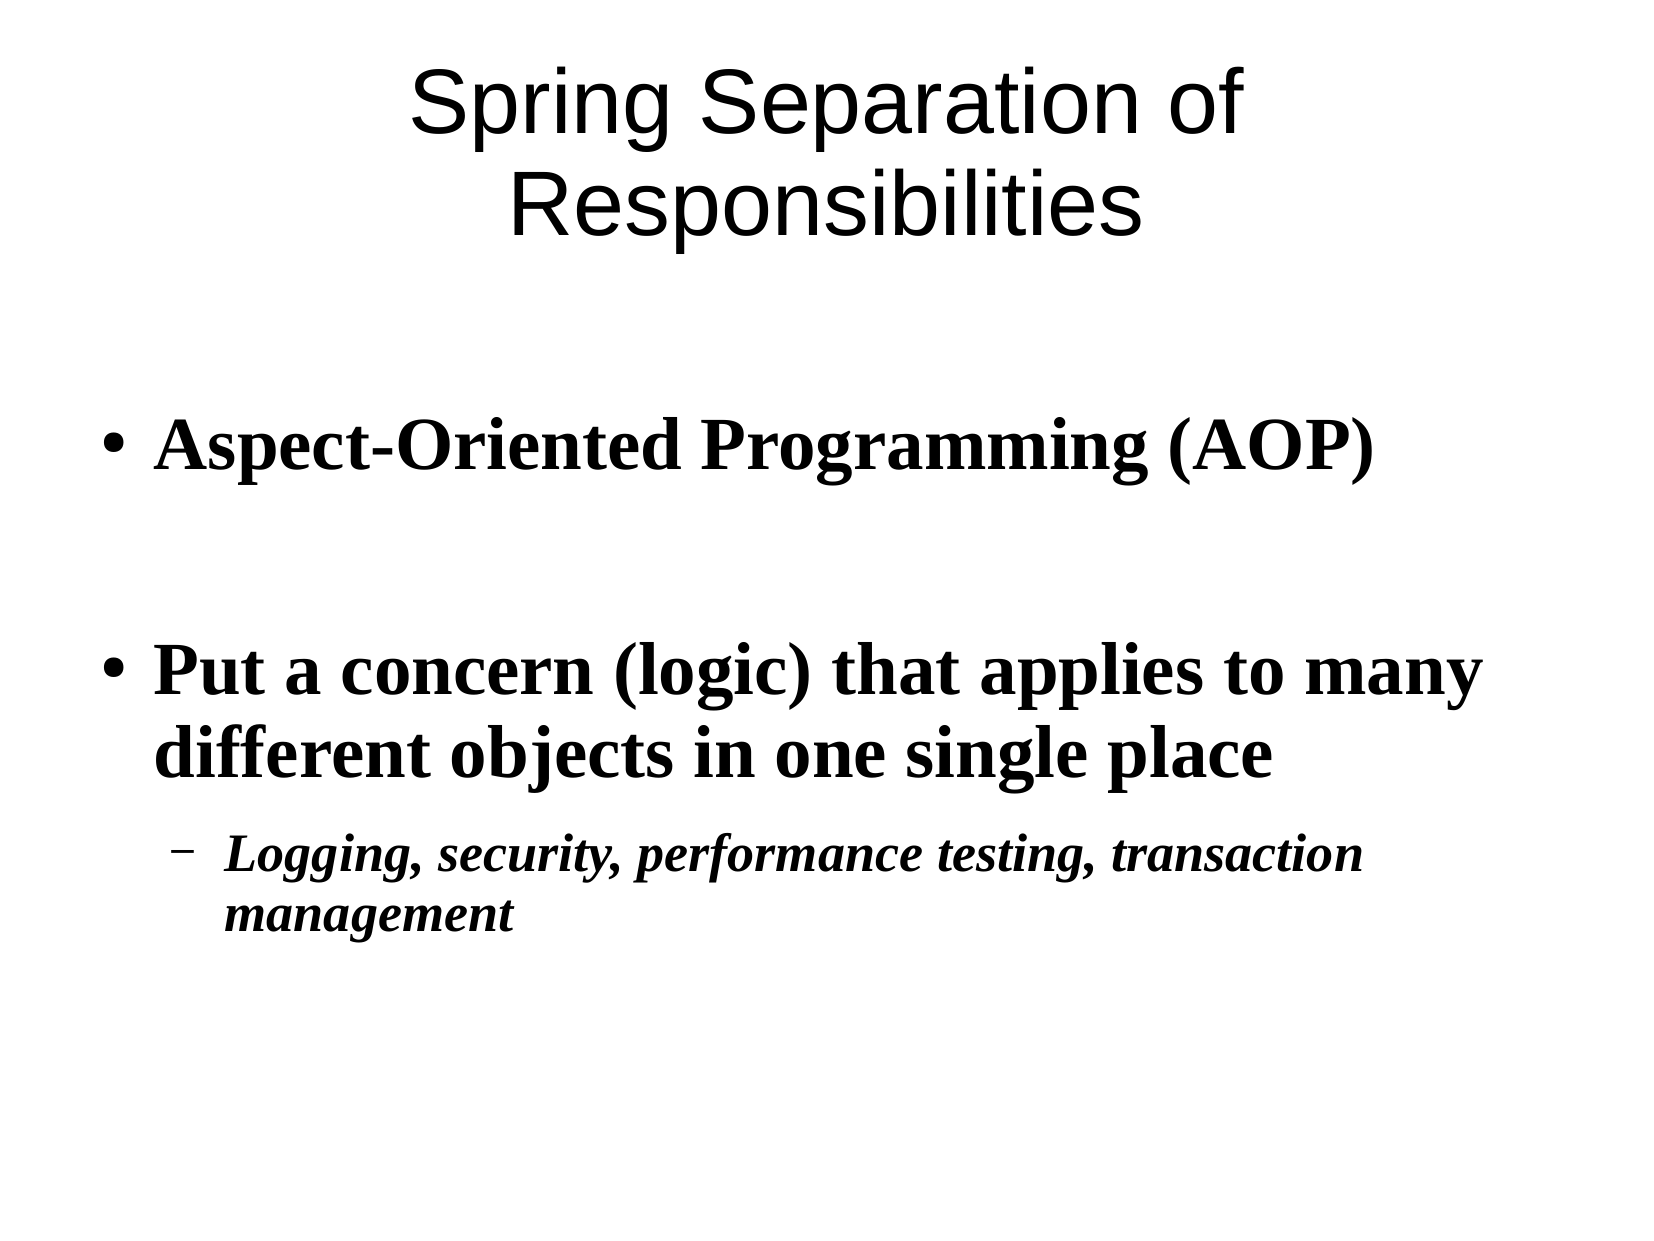

# Spring Separation of Responsibilities
Aspect-Oriented Programming (AOP)
Put a concern (logic) that applies to many different objects in one single place
Logging, security, performance testing, transaction management